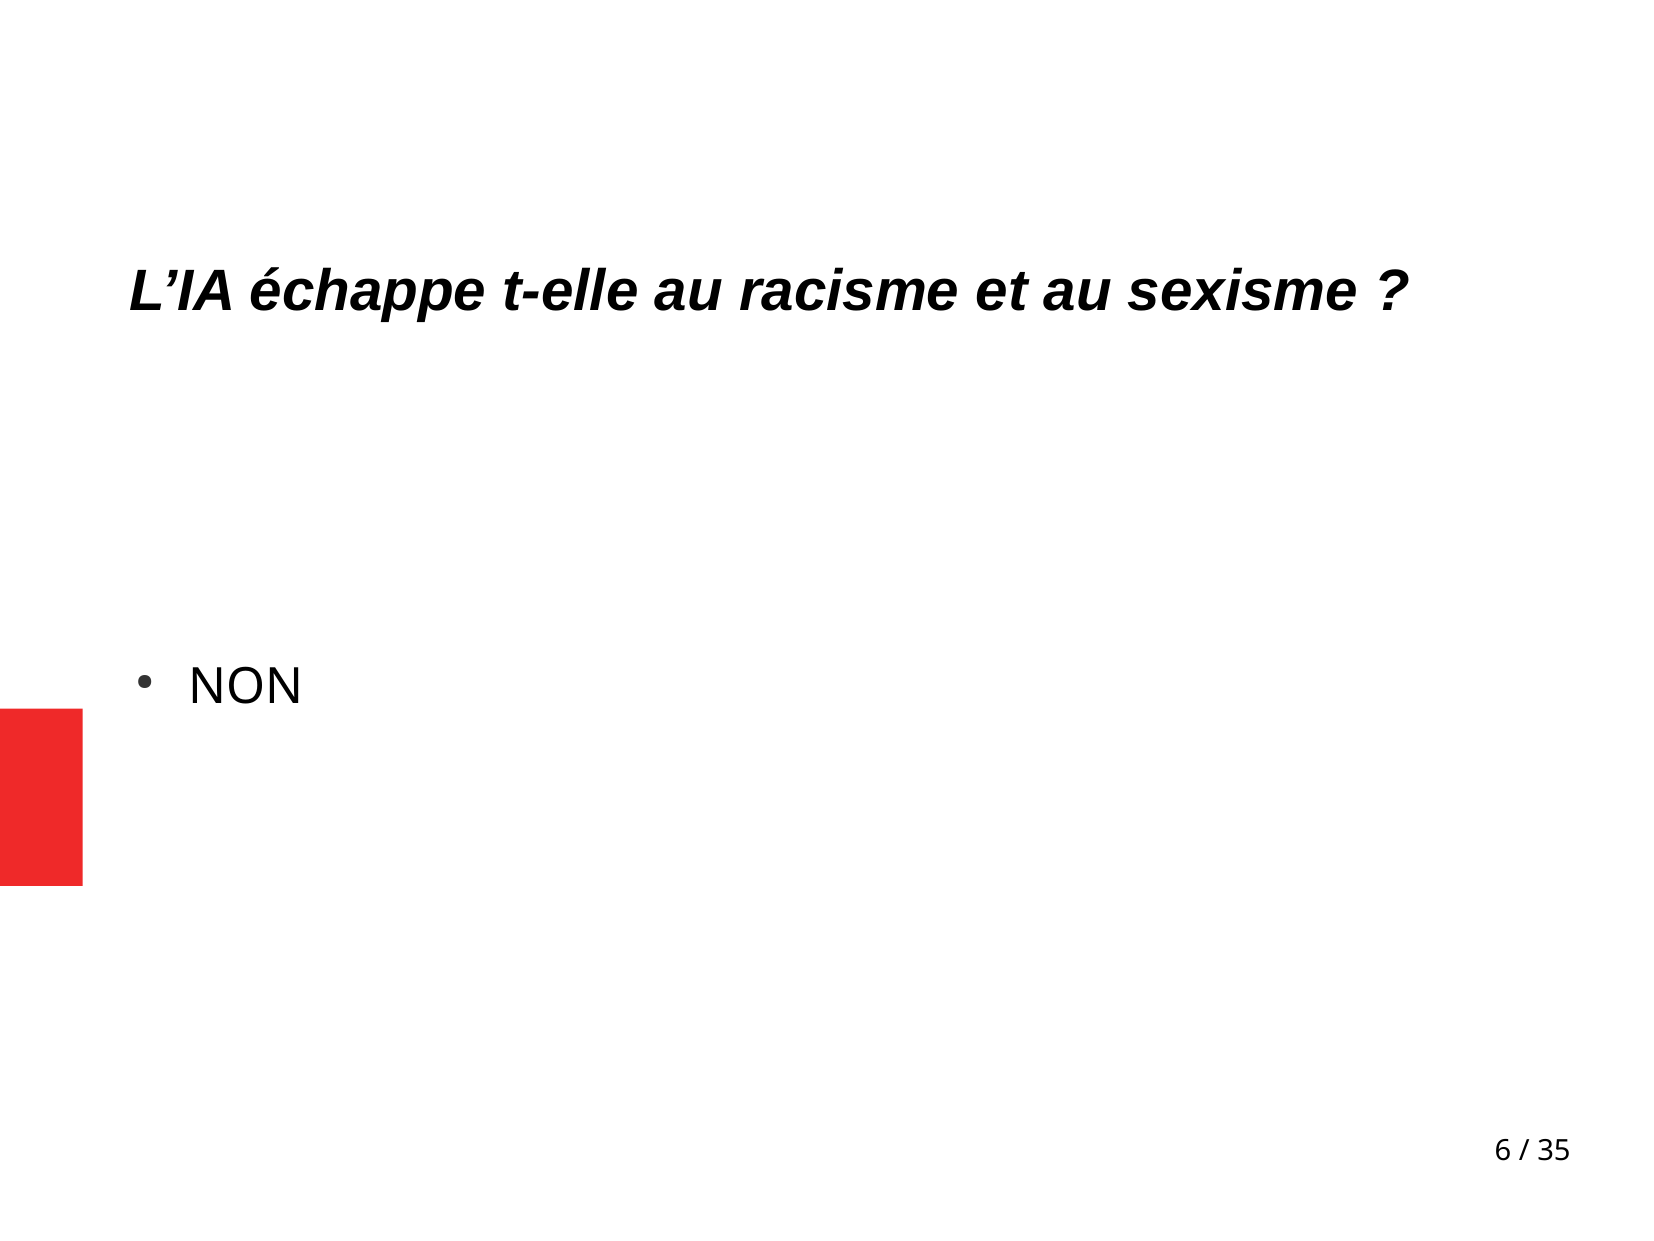

# L’IA échappe t-elle au racisme et au sexisme ?
NON
6